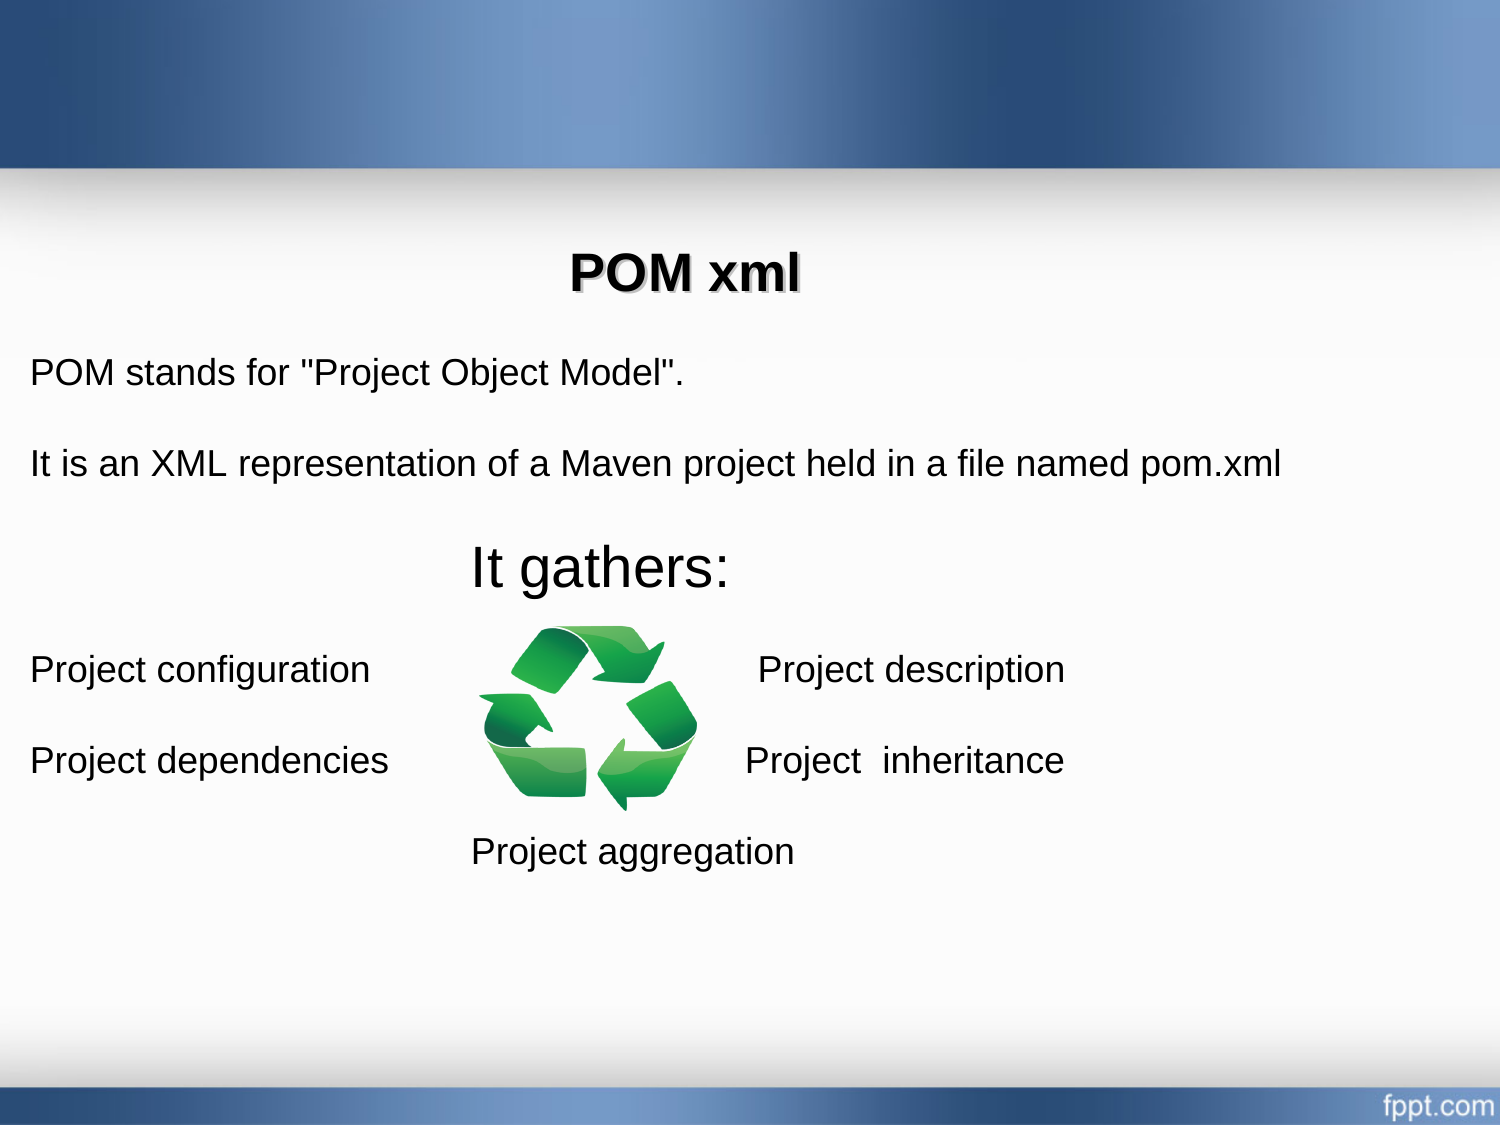

POM xml
POM stands for "Project Object Model".
It is an XML representation of a Maven project held in a file named pom.xml
 It gathers:
Project configuration Project description
Project dependencies Project inheritance
 Project aggregation